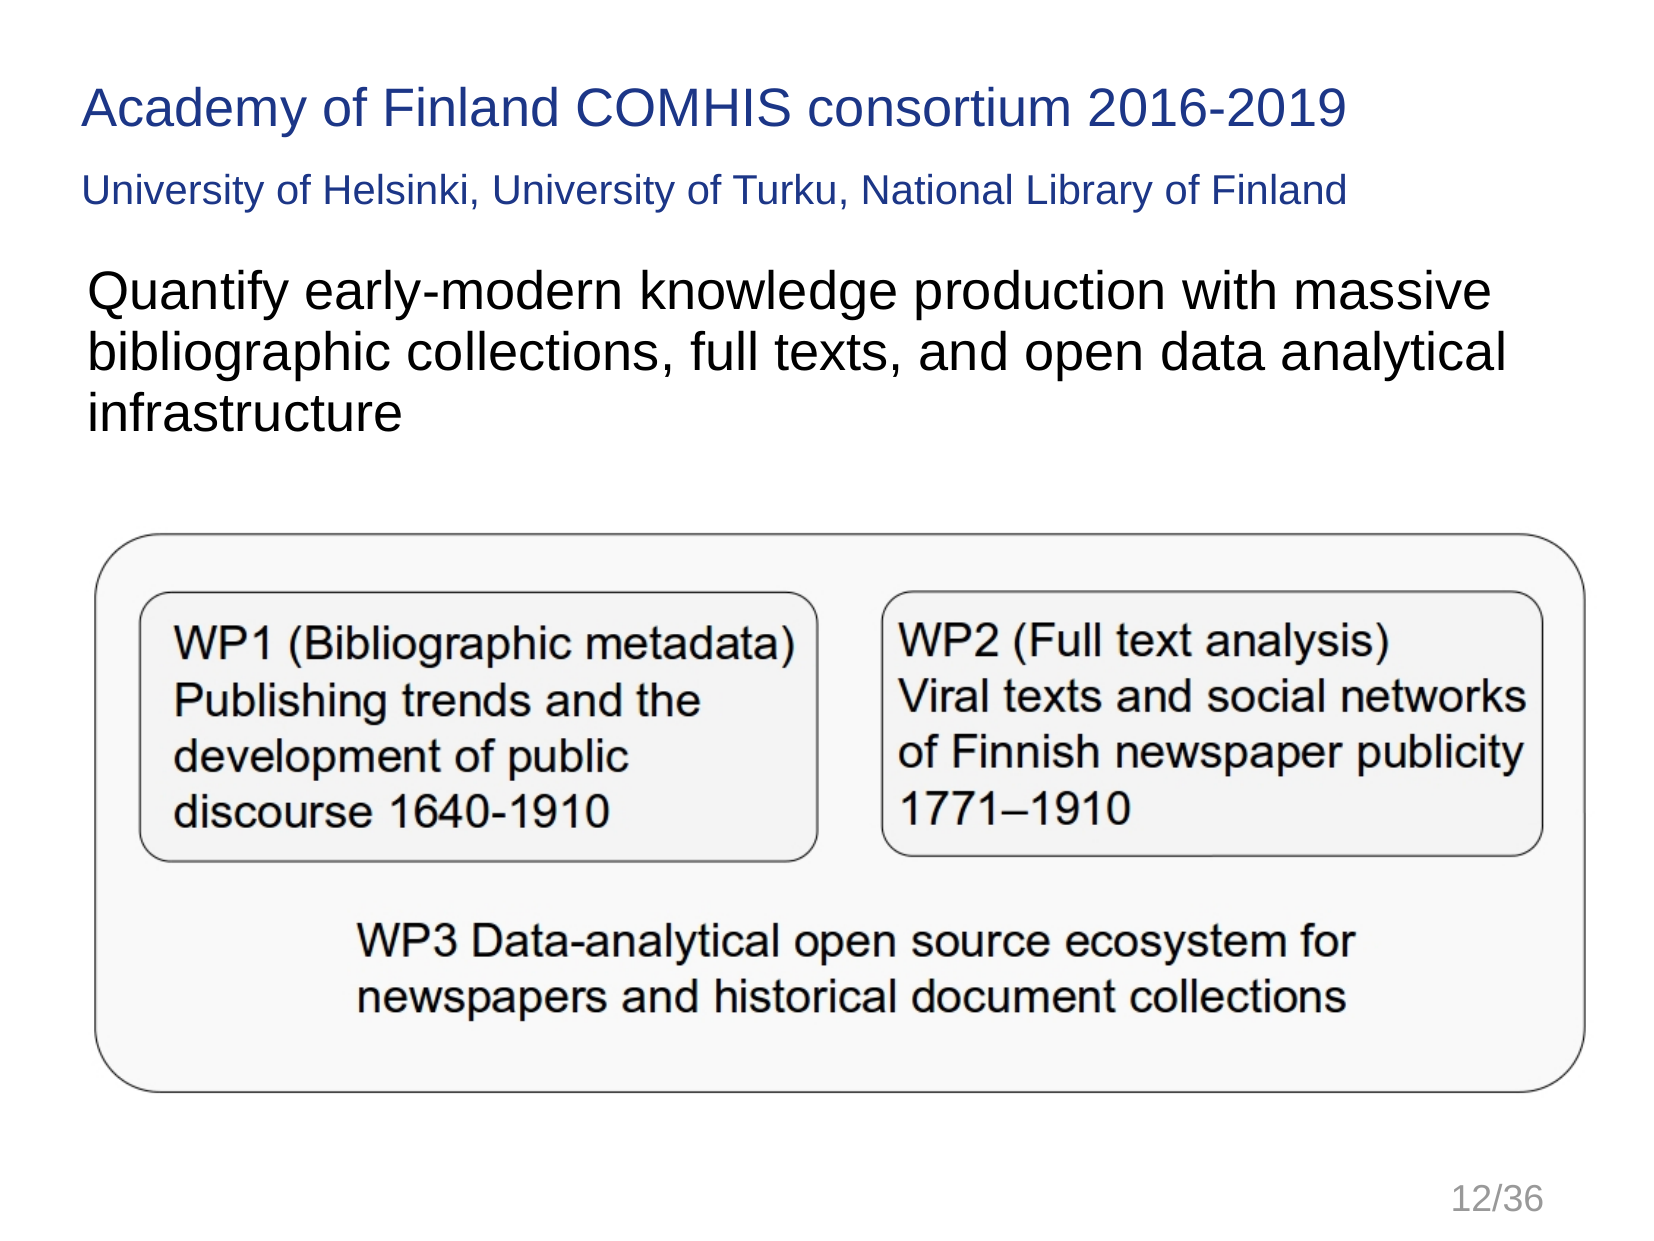

Academy of Finland COMHIS consortium 2016-2019
University of Helsinki, University of Turku, National Library of Finland
# Quantify early-modern knowledge production with massive bibliographic collections, full texts, and open data analytical infrastructure